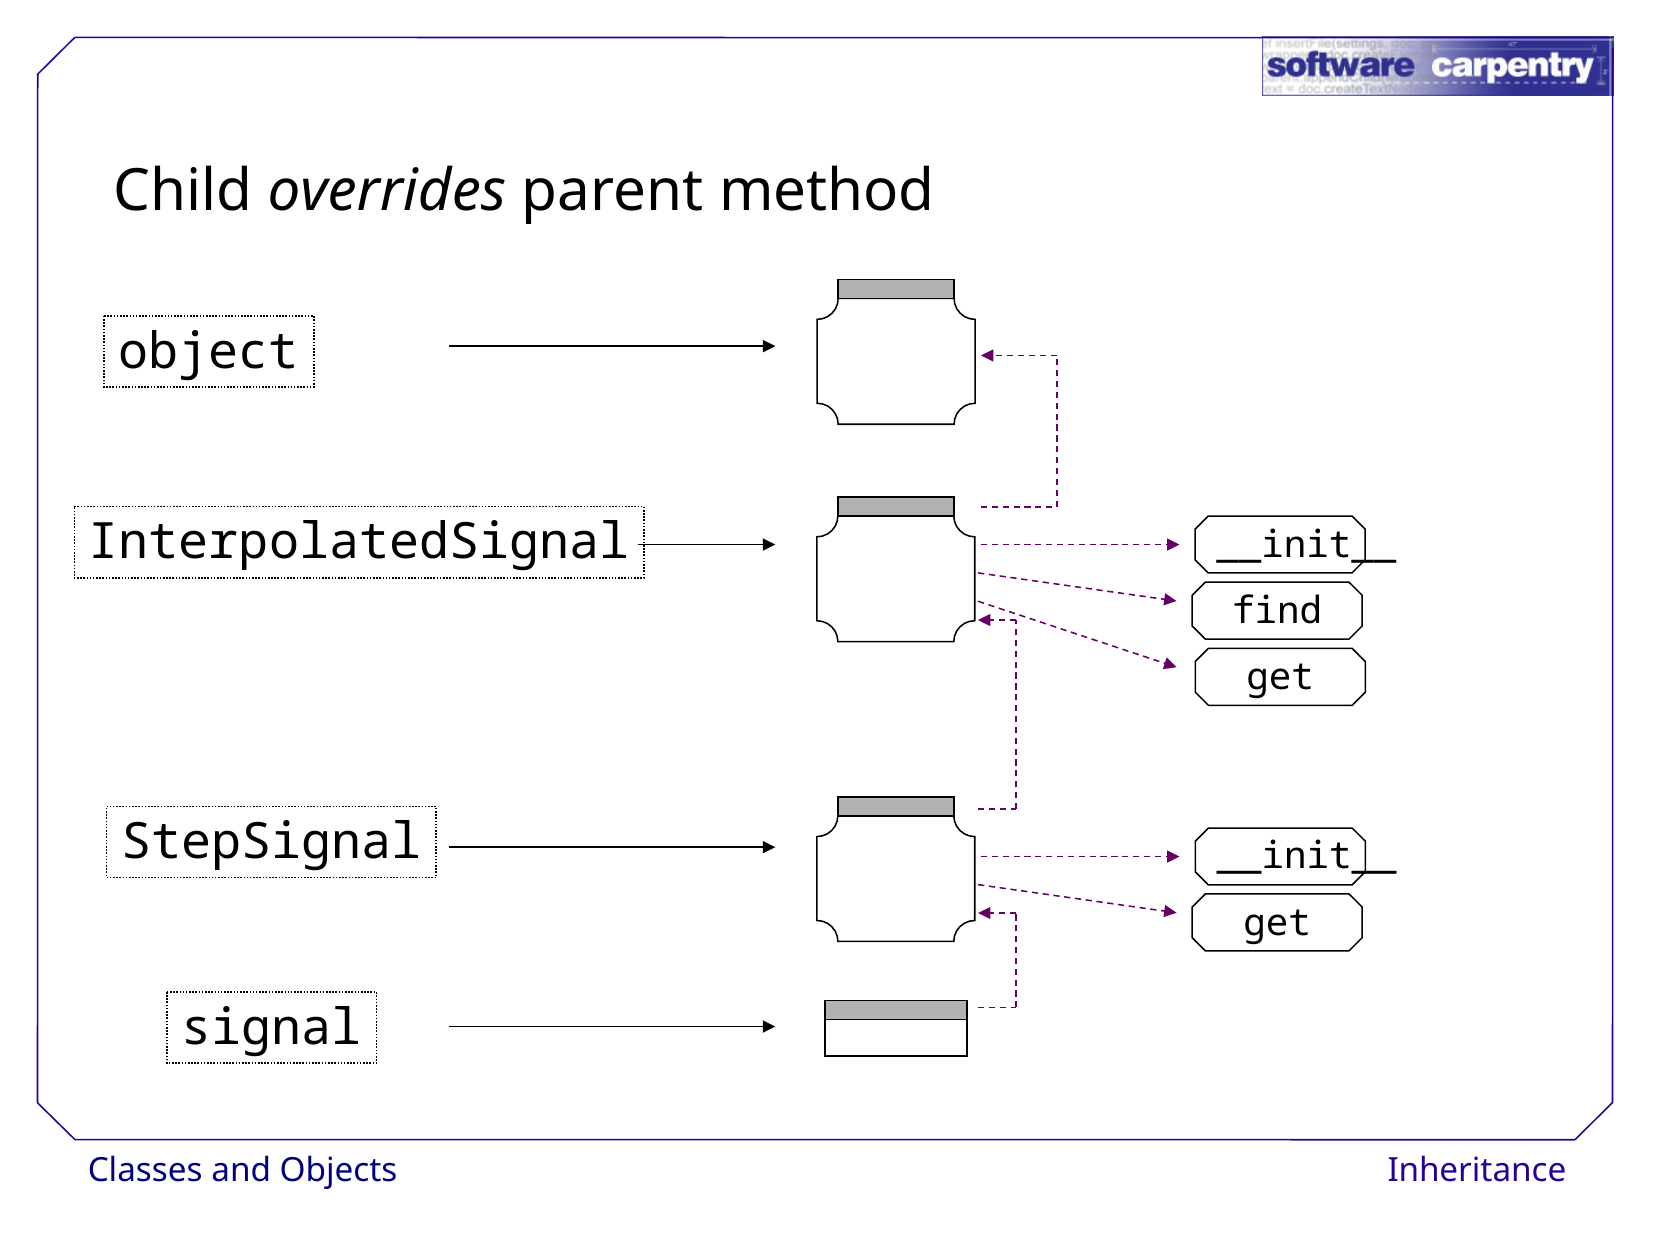

Child overrides parent method
object
InterpolatedSignal
__init__
find
get
StepSignal
__init__
get
signal